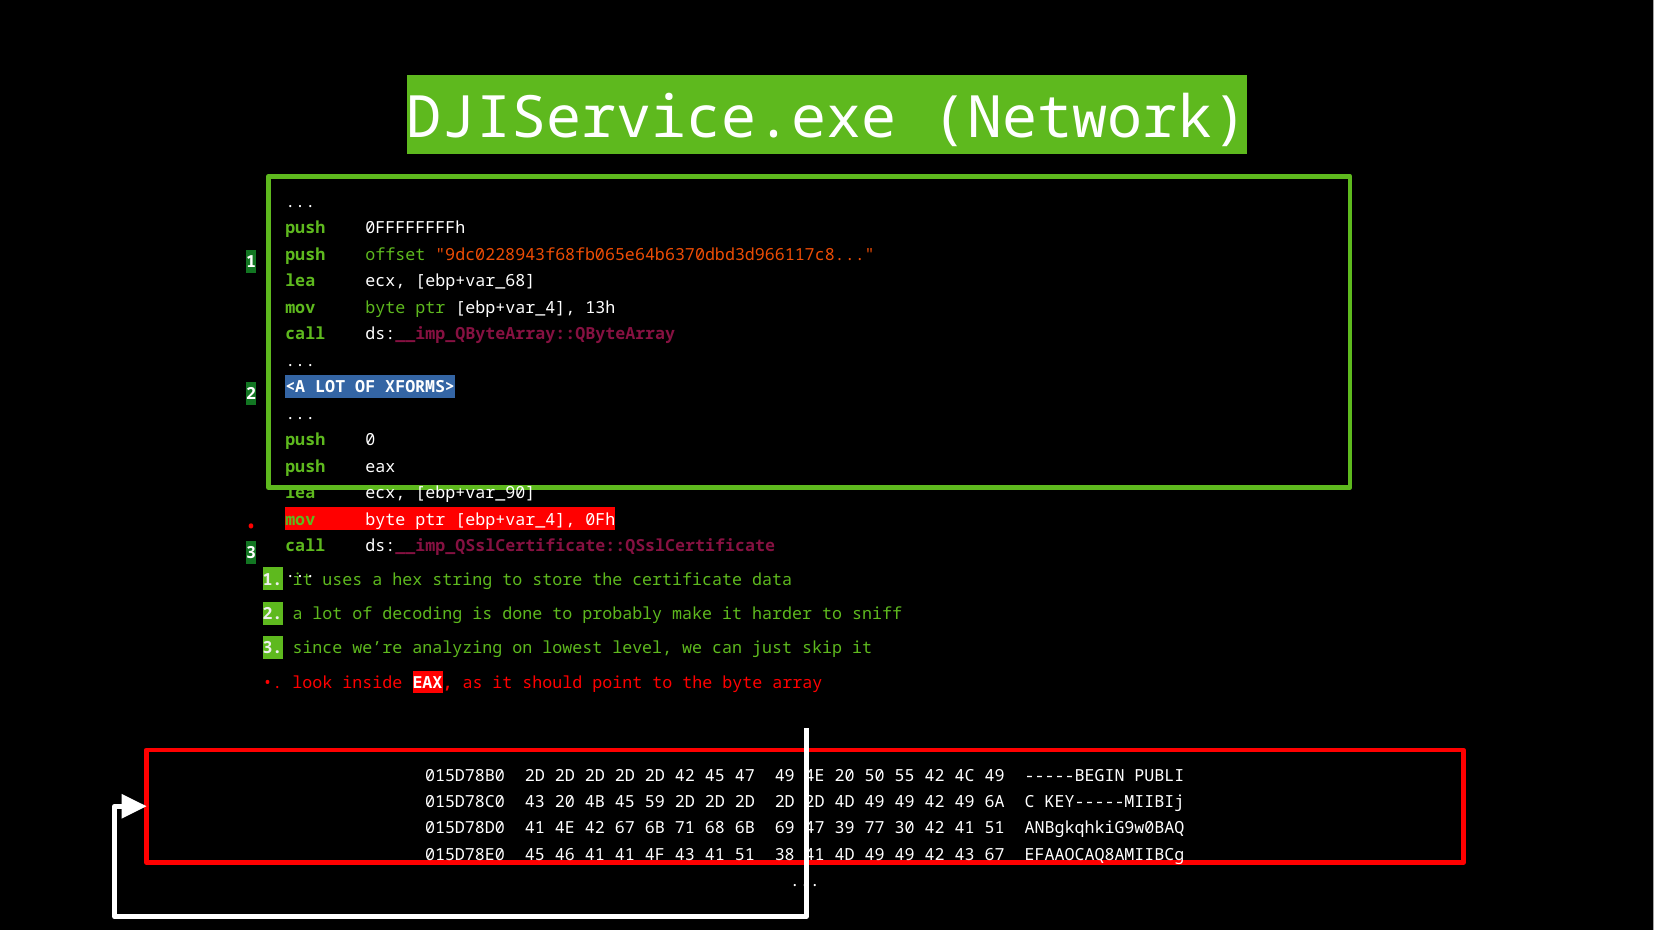

# DJIService.exe (Network)
1
2
•
3
...
push 0FFFFFFFFh
push offset "9dc0228943f68fb065e64b6370dbd3d966117c8..."
lea ecx, [ebp+var_68]
mov byte ptr [ebp+var_4], 13h
call ds:__imp_QByteArray::QByteArray
...
<A LOT OF XFORMS>
...
push 0
push eax
lea ecx, [ebp+var_90]
mov byte ptr [ebp+var_4], 0Fh
call ds:__imp_QSslCertificate::QSslCertificate
...
1. it uses a hex string to store the certificate data
2. a lot of decoding is done to probably make it harder to sniff
3. since we’re analyzing on lowest level, we can just skip it
•. look inside EAX, as it should point to the byte array
015D78B0 2D 2D 2D 2D 2D 42 45 47 49 4E 20 50 55 42 4C 49 -----BEGIN PUBLI
015D78C0 43 20 4B 45 59 2D 2D 2D 2D 2D 4D 49 49 42 49 6A C KEY-----MIIBIj
015D78D0 41 4E 42 67 6B 71 68 6B 69 47 39 77 30 42 41 51 ANBgkqhkiG9w0BAQ
015D78E0 45 46 41 41 4F 43 41 51 38 41 4D 49 49 42 43 67 EFAAOCAQ8AMIIBCg
...